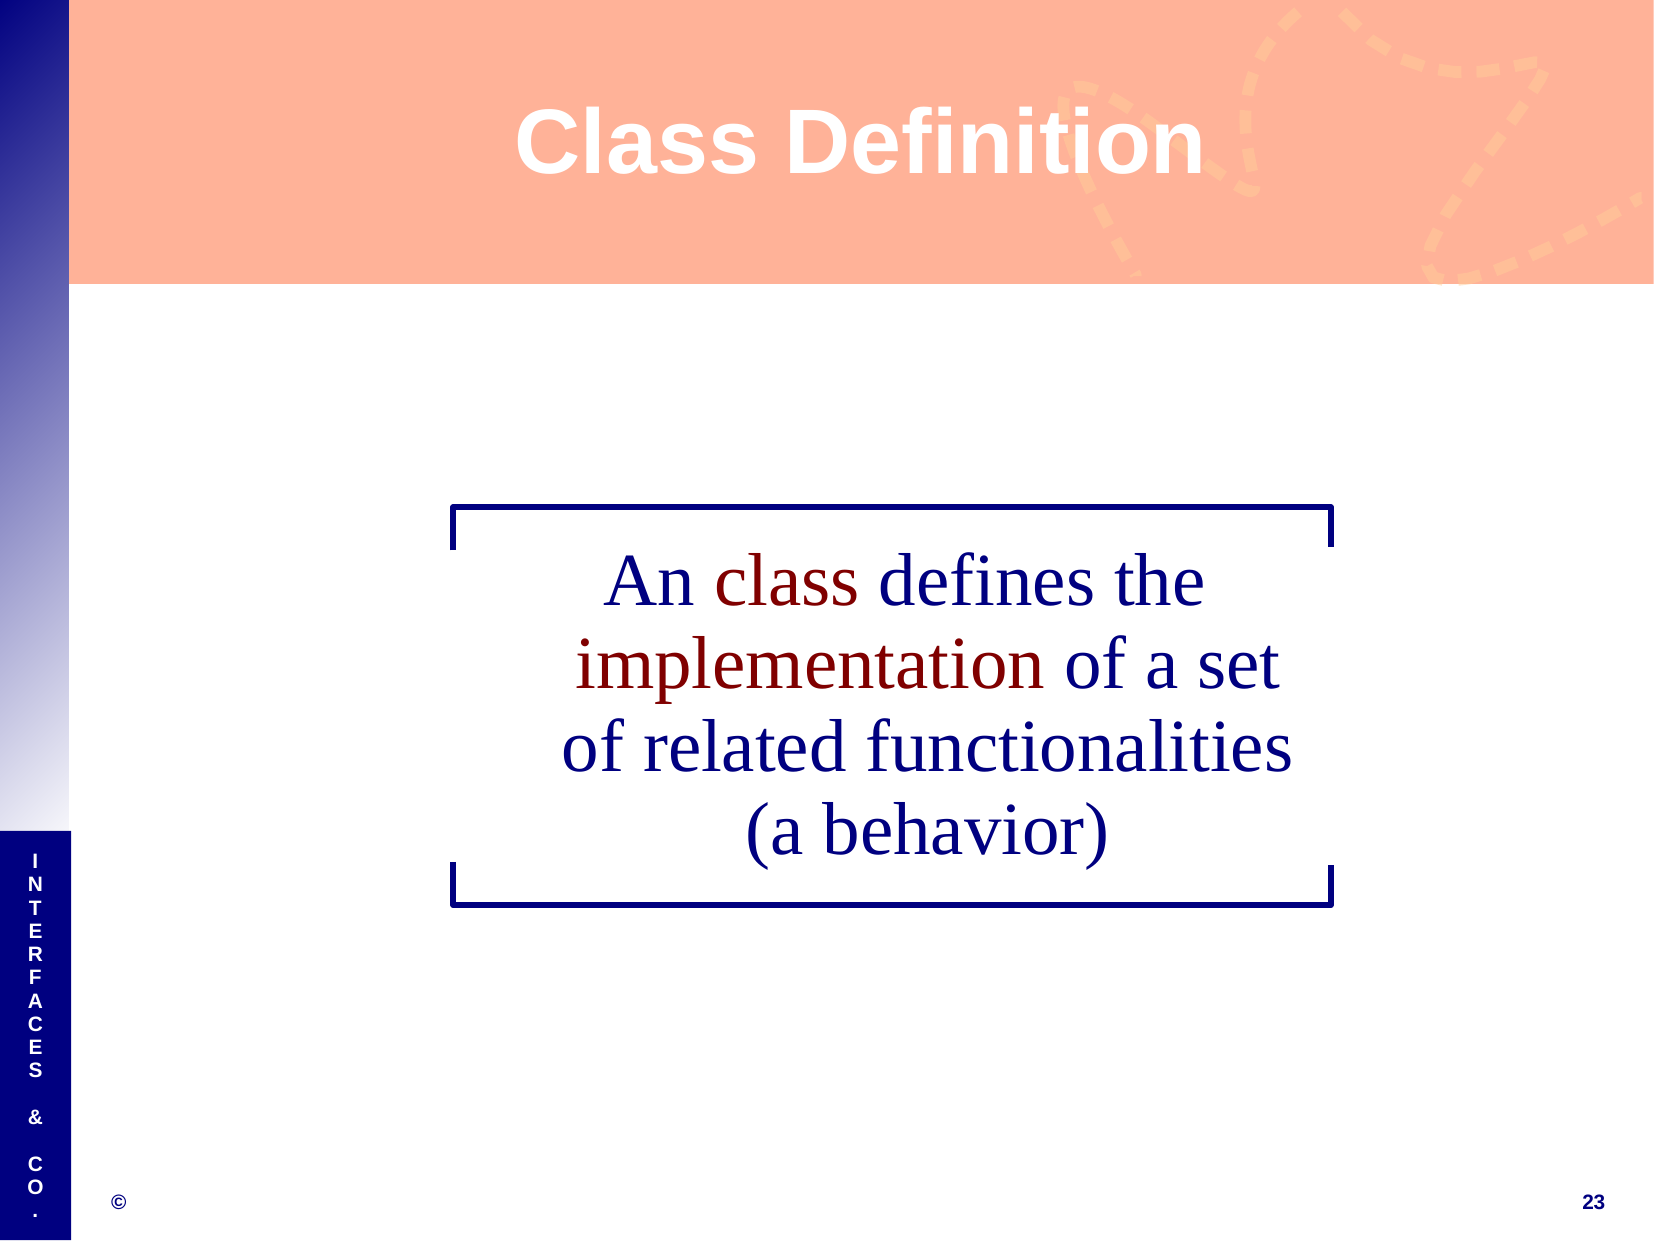

# Class Definition
An class defines the implementation of a set
of related functionalities (a behavior)
I
N
T
E
R
F
A
C
E
S
&
C
O
.